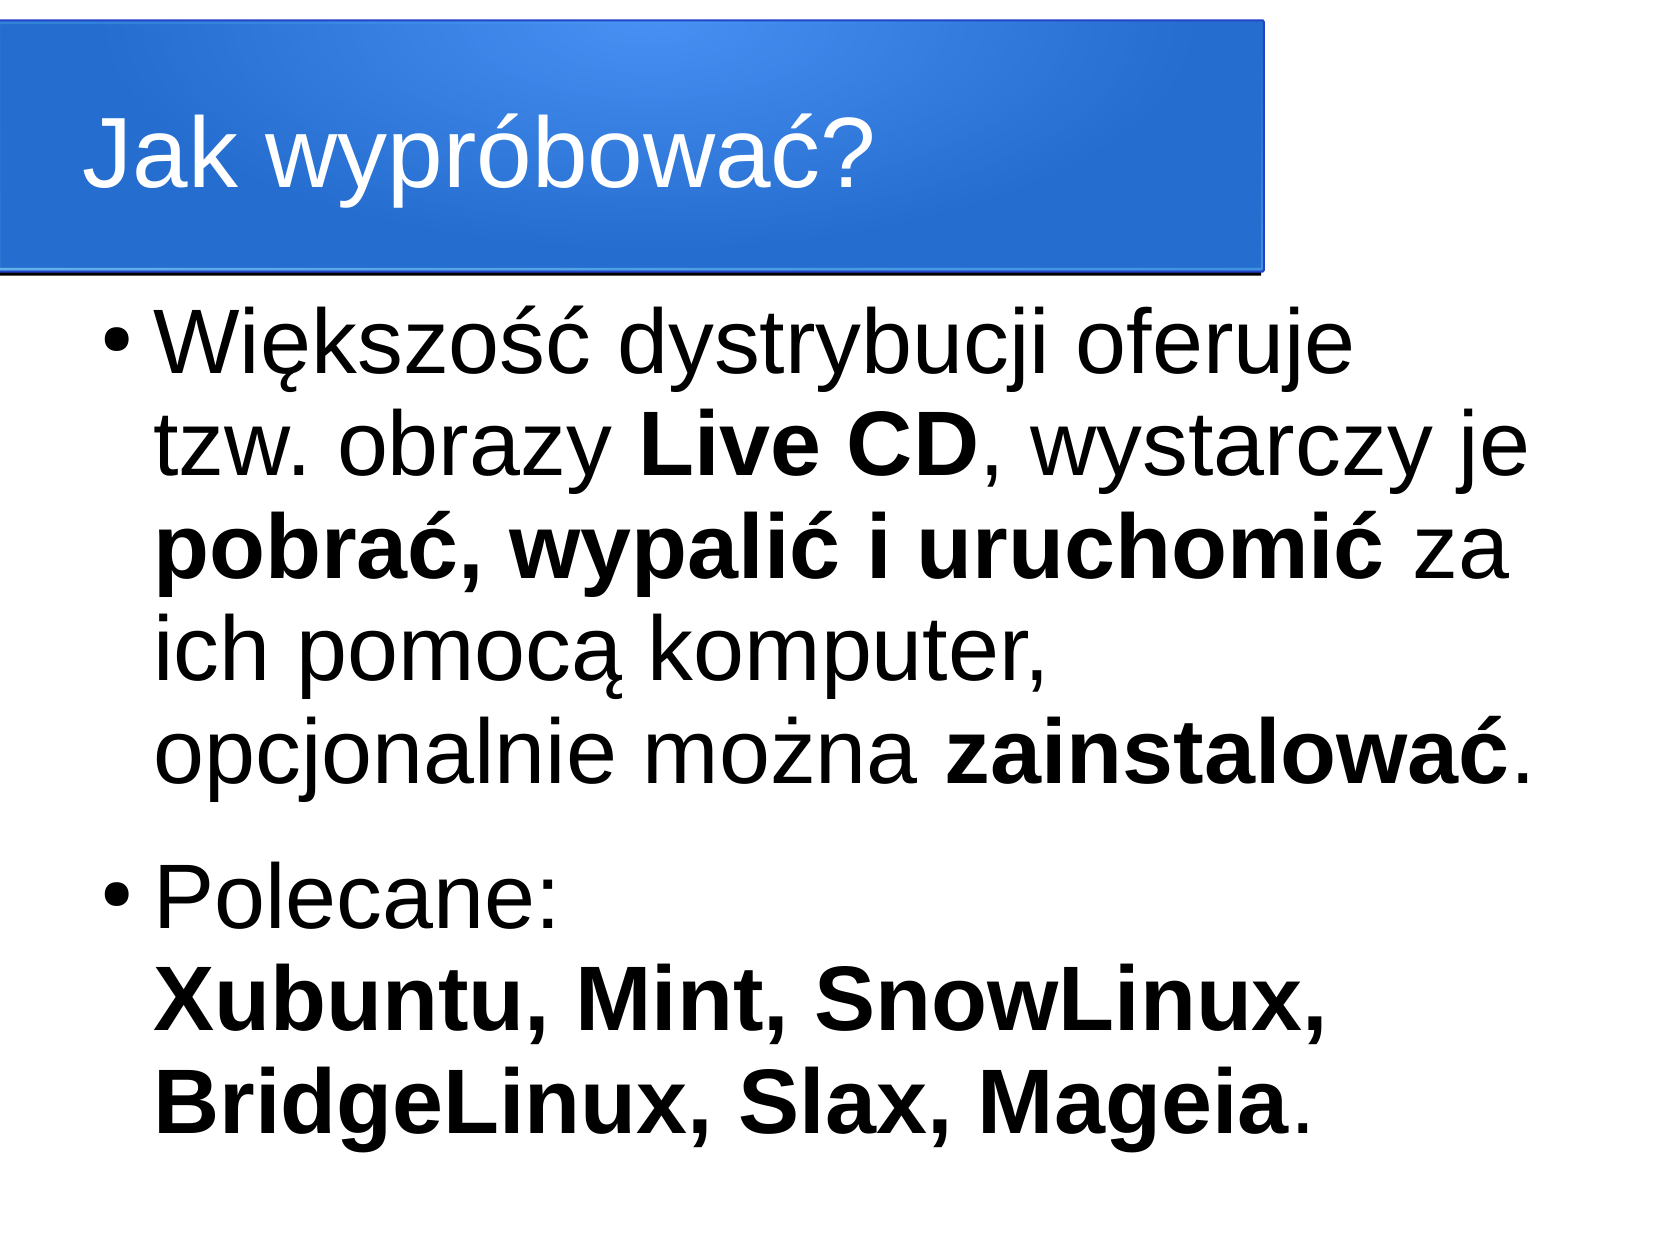

# Jak wypróbować?
Większość dystrybucji oferuje tzw. obrazy Live CD, wystarczy je pobrać, wypalić i uruchomić za ich pomocą komputer, opcjonalnie można zainstalować.
Polecane:
Xubuntu, Mint, SnowLinux, BridgeLinux, Slax, Mageia.